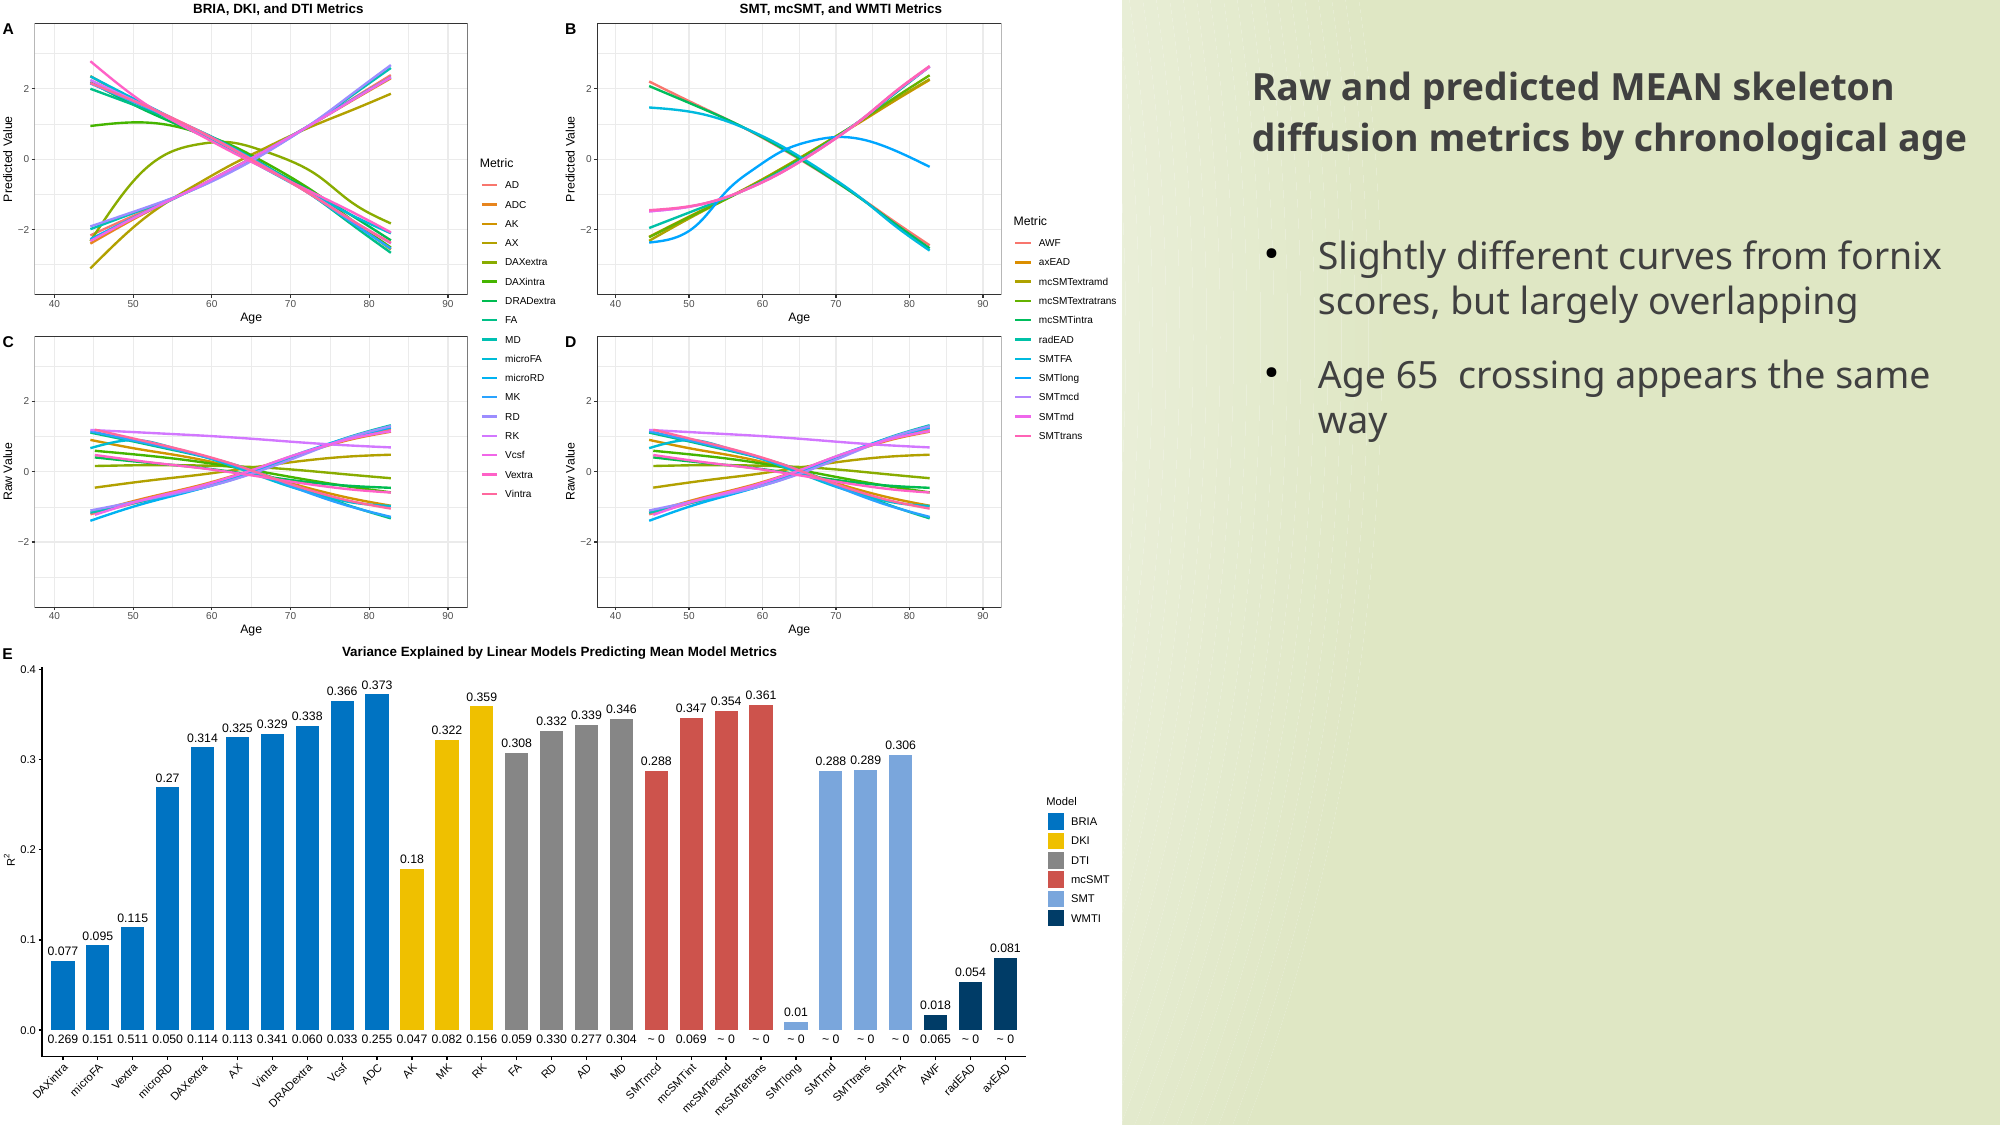

# Raw and predicted MEAN skeleton diffusion metrics by chronological age
Slightly different curves from fornix scores, but largely overlapping
Age 65 crossing appears the same way